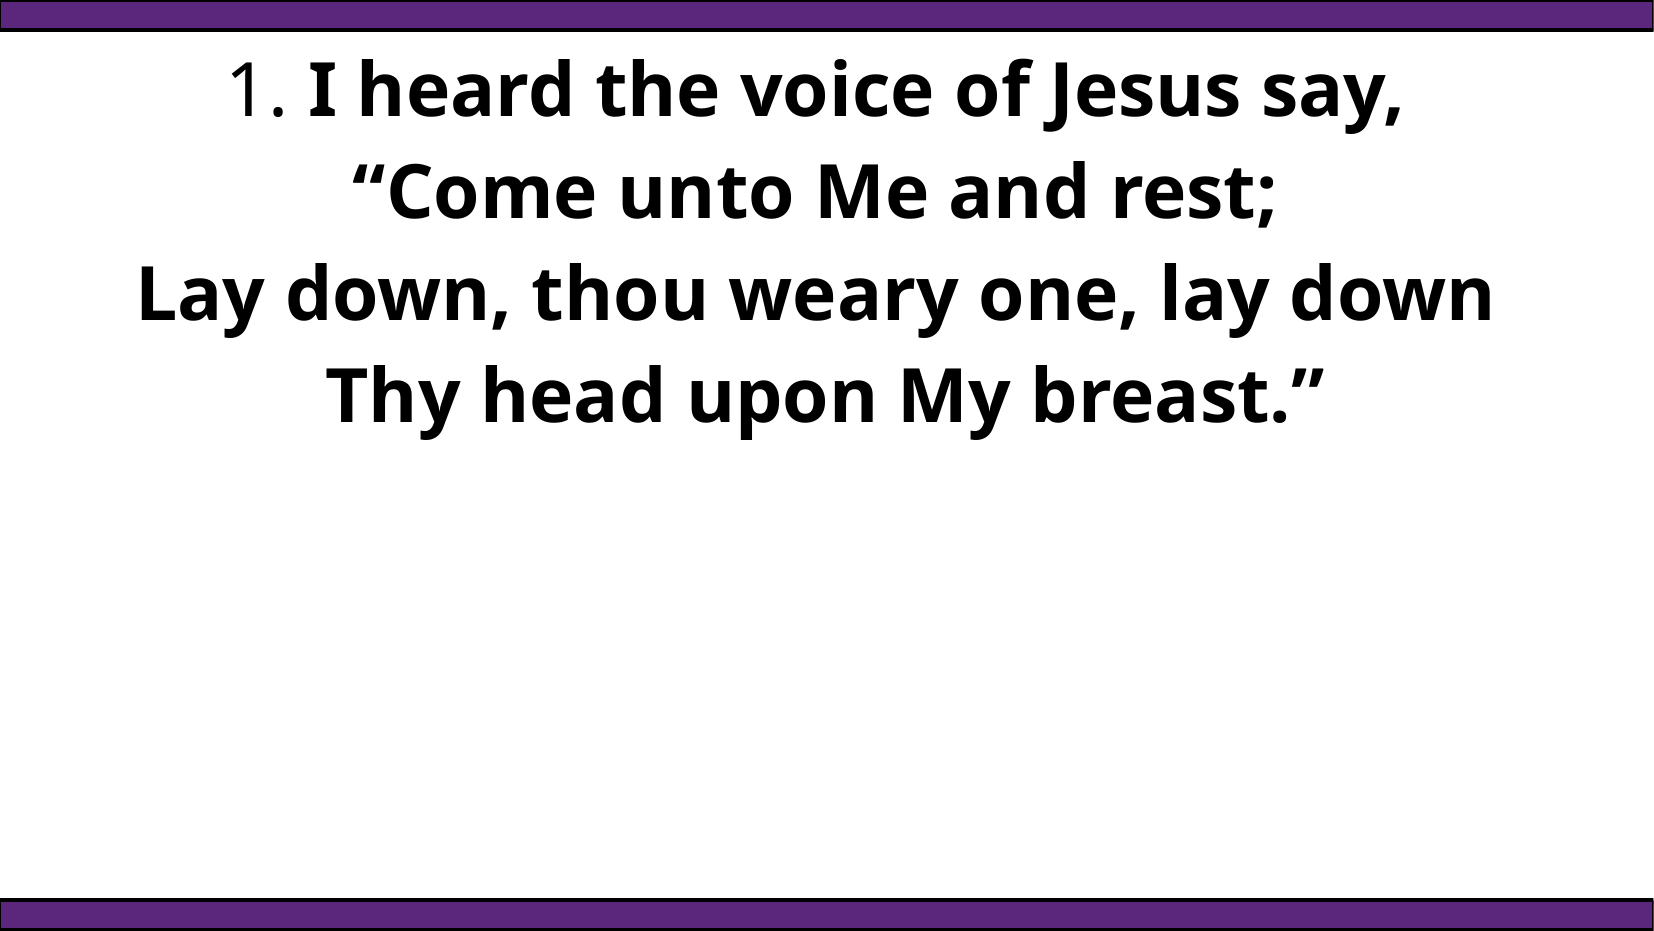

1. I heard the voice of Jesus say,
“Come unto Me and rest;
Lay down, thou weary one, lay down
Thy head upon My breast.”